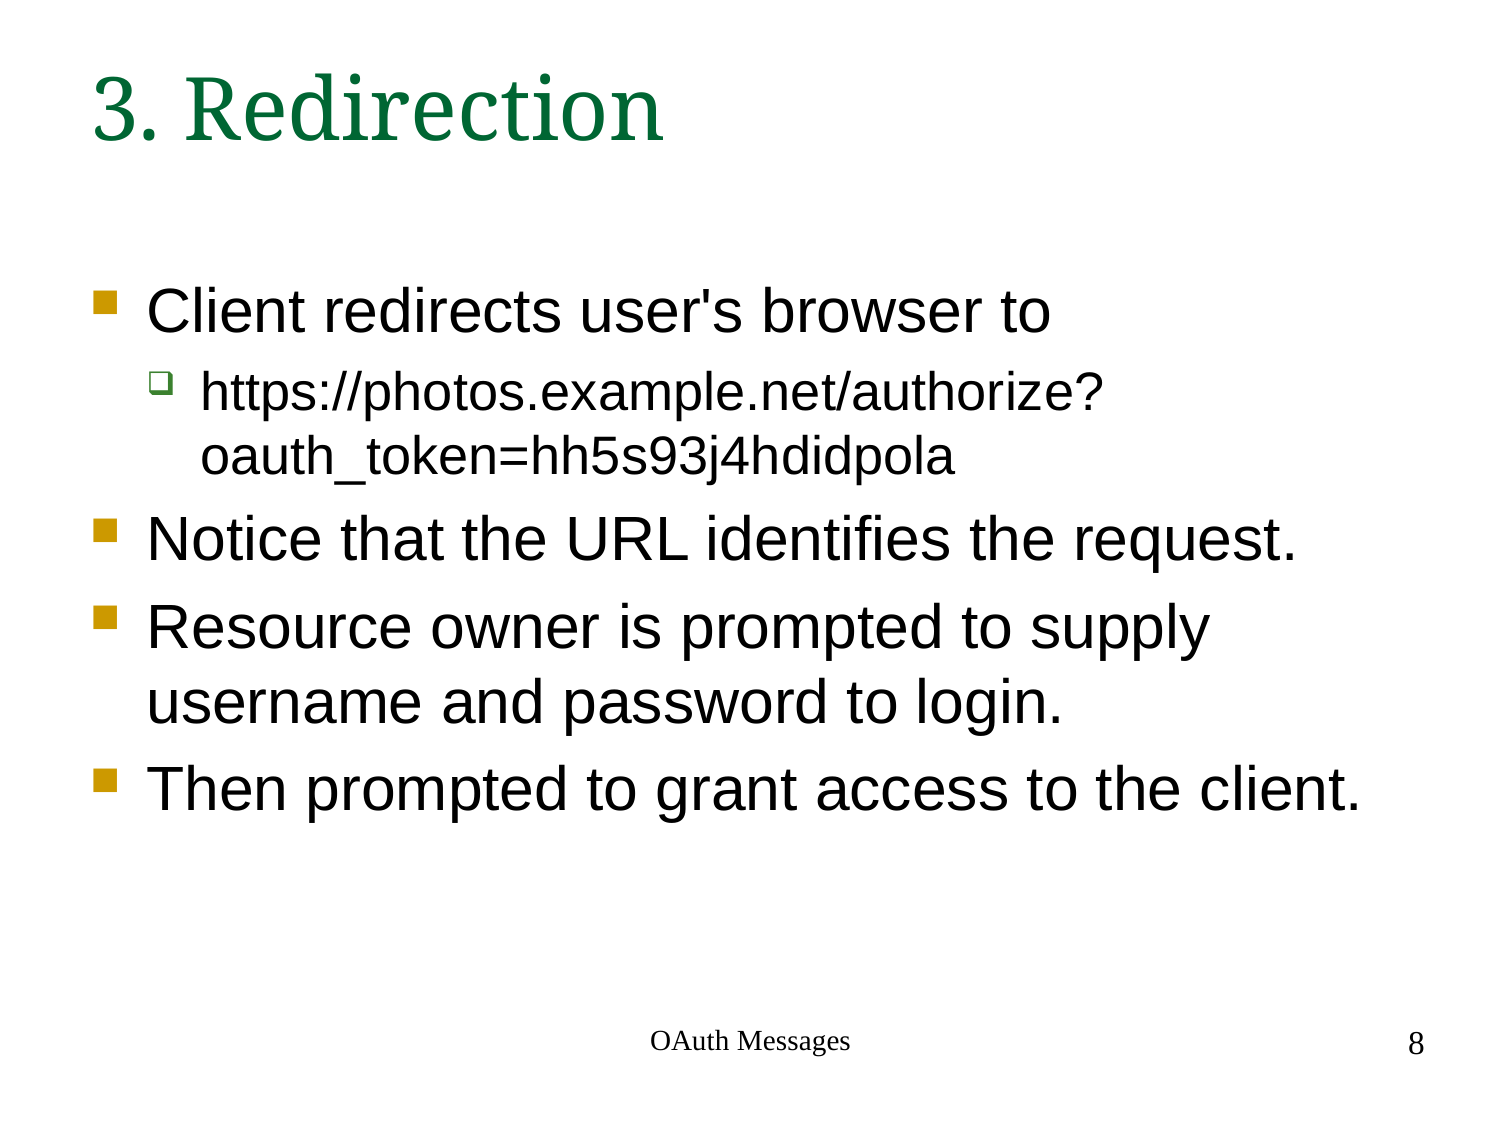

# 3. Redirection
Client redirects user's browser to
https://photos.example.net/authorize?oauth_token=hh5s93j4hdidpola
Notice that the URL identifies the request.
Resource owner is prompted to supply username and password to login.
Then prompted to grant access to the client.
OAuth Messages
8